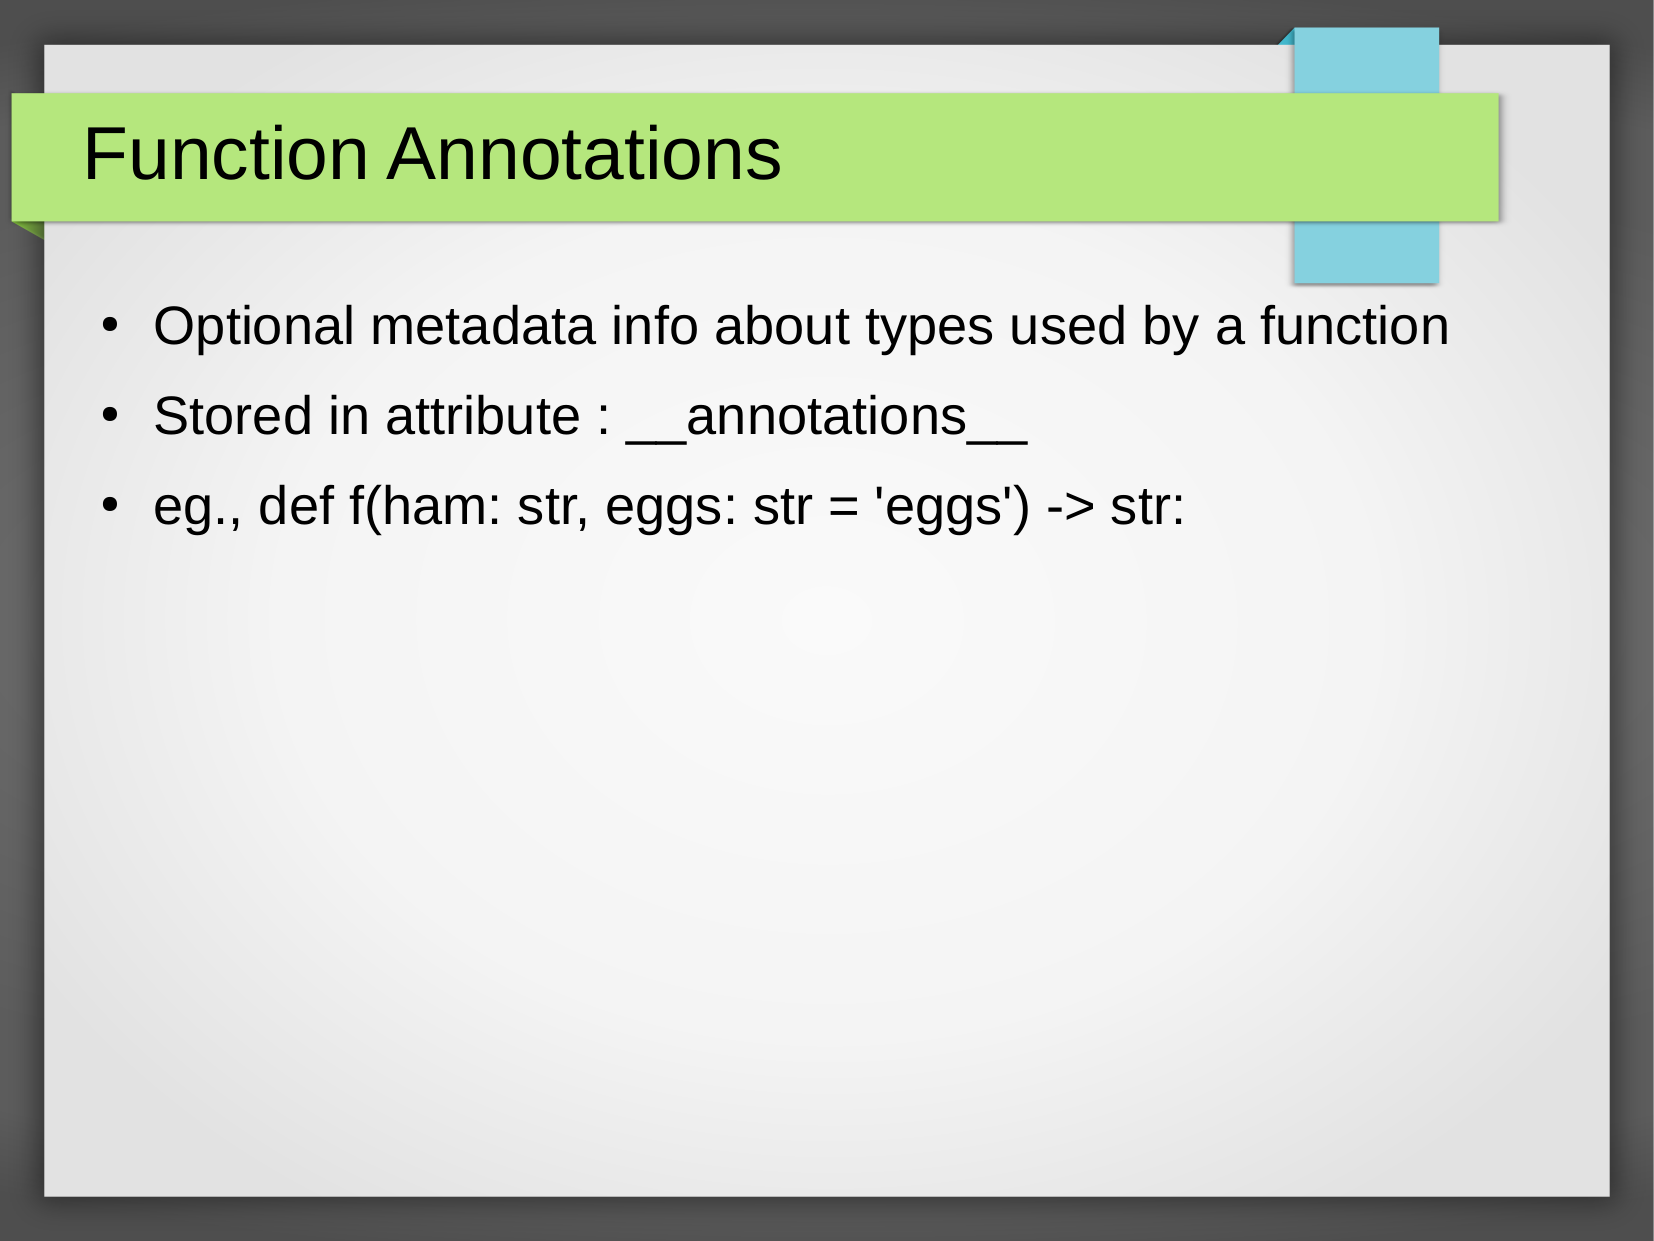

# Function Annotations
Optional metadata info about types used by a function
Stored in attribute : __annotations__
eg., def f(ham: str, eggs: str = 'eggs') -> str: